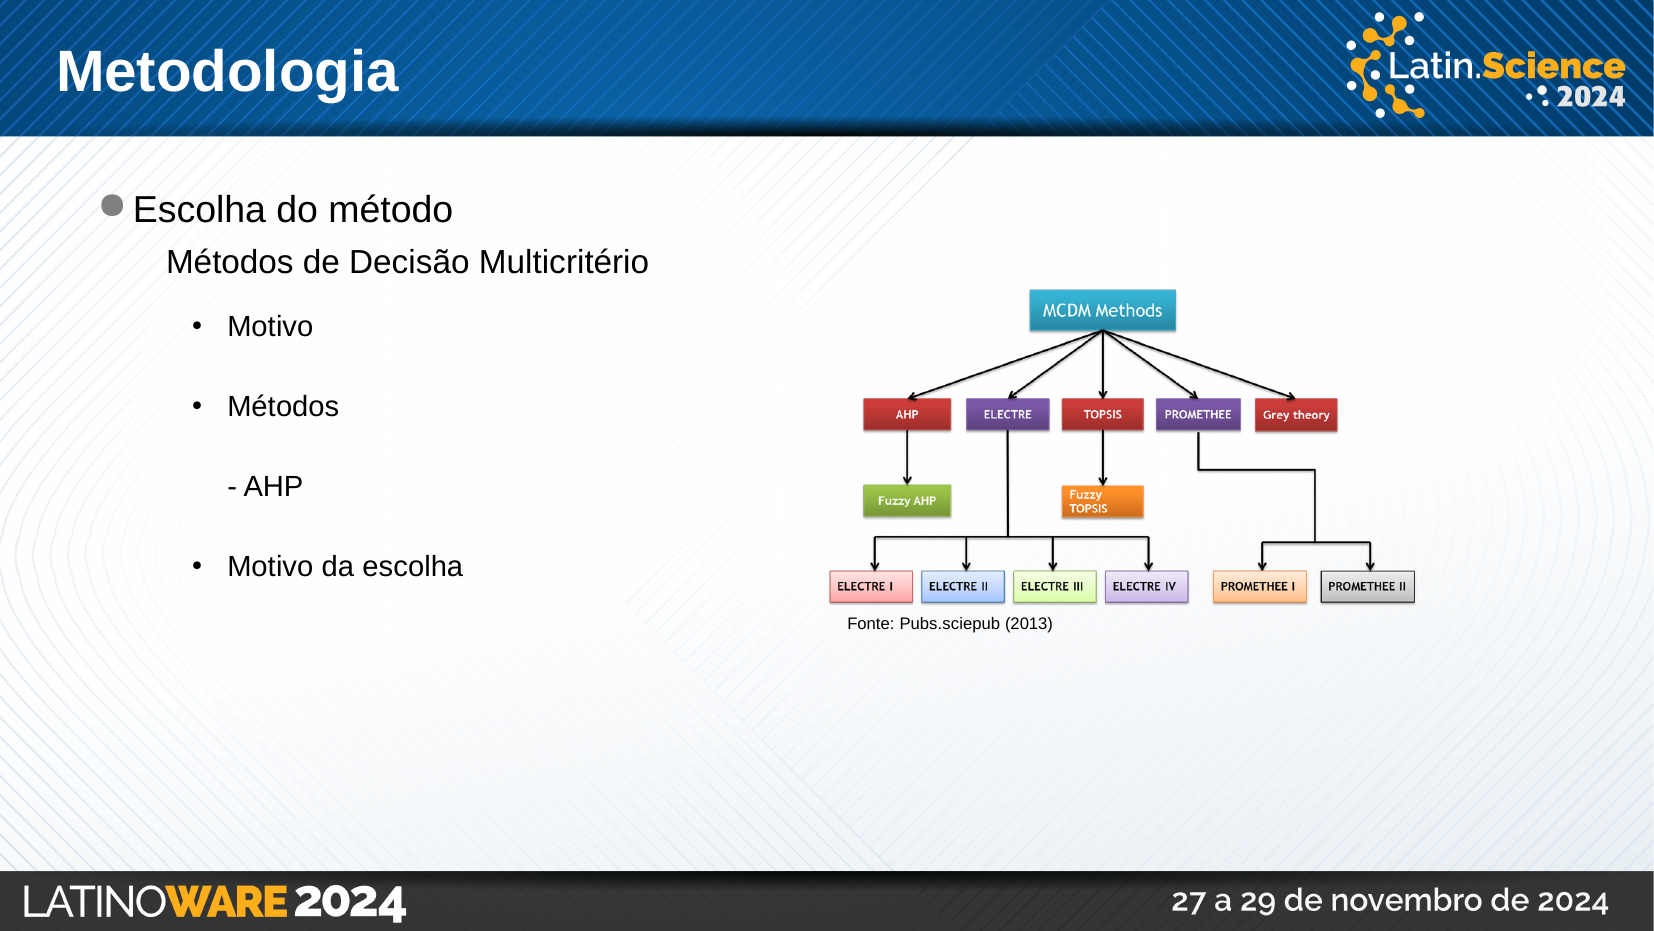

Metodologia​
Escolha do método​
 Métodos de Decisão Multicritério​
Motivo​
Métodos​
- AHP​
Motivo da escolha
Fonte: Pubs.sciepub (2013)​